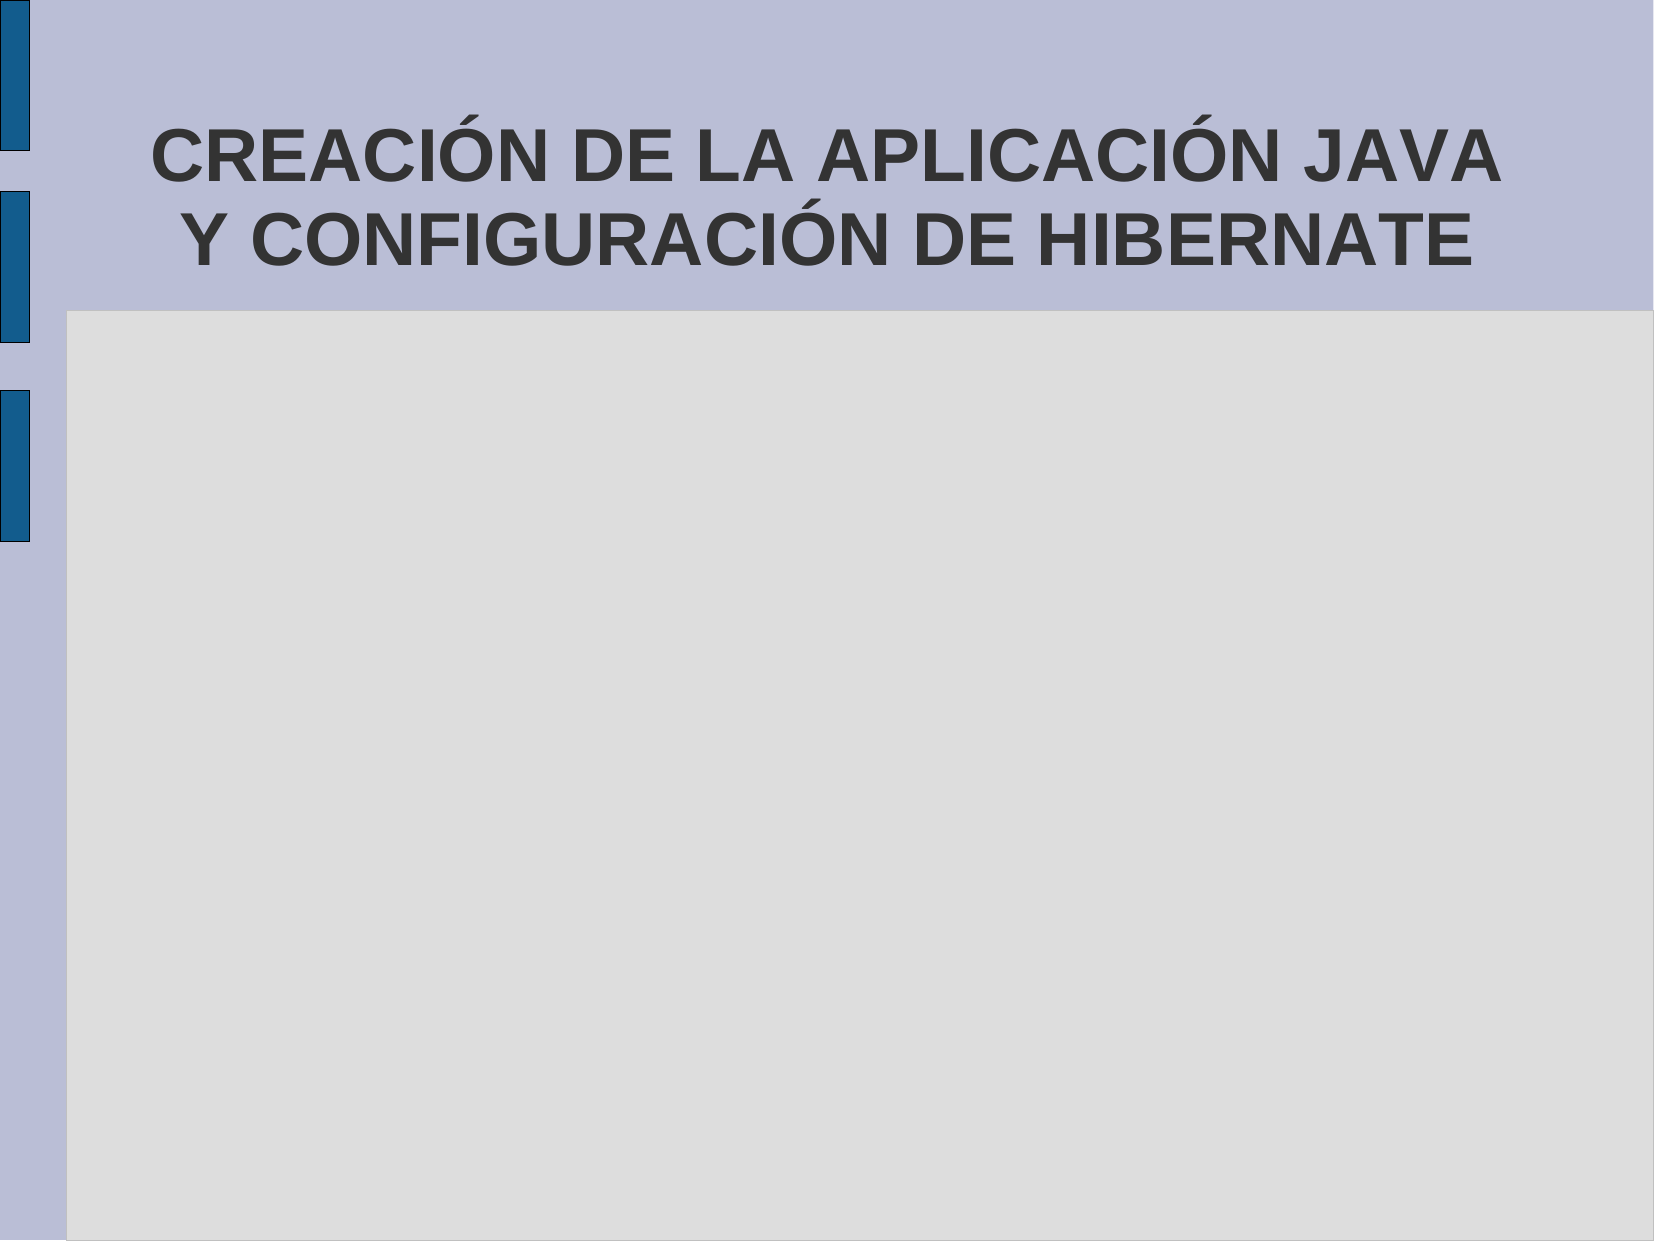

# CREACIÓN DE LA APLICACIÓN JAVA Y CONFIGURACIÓN DE HIBERNATE